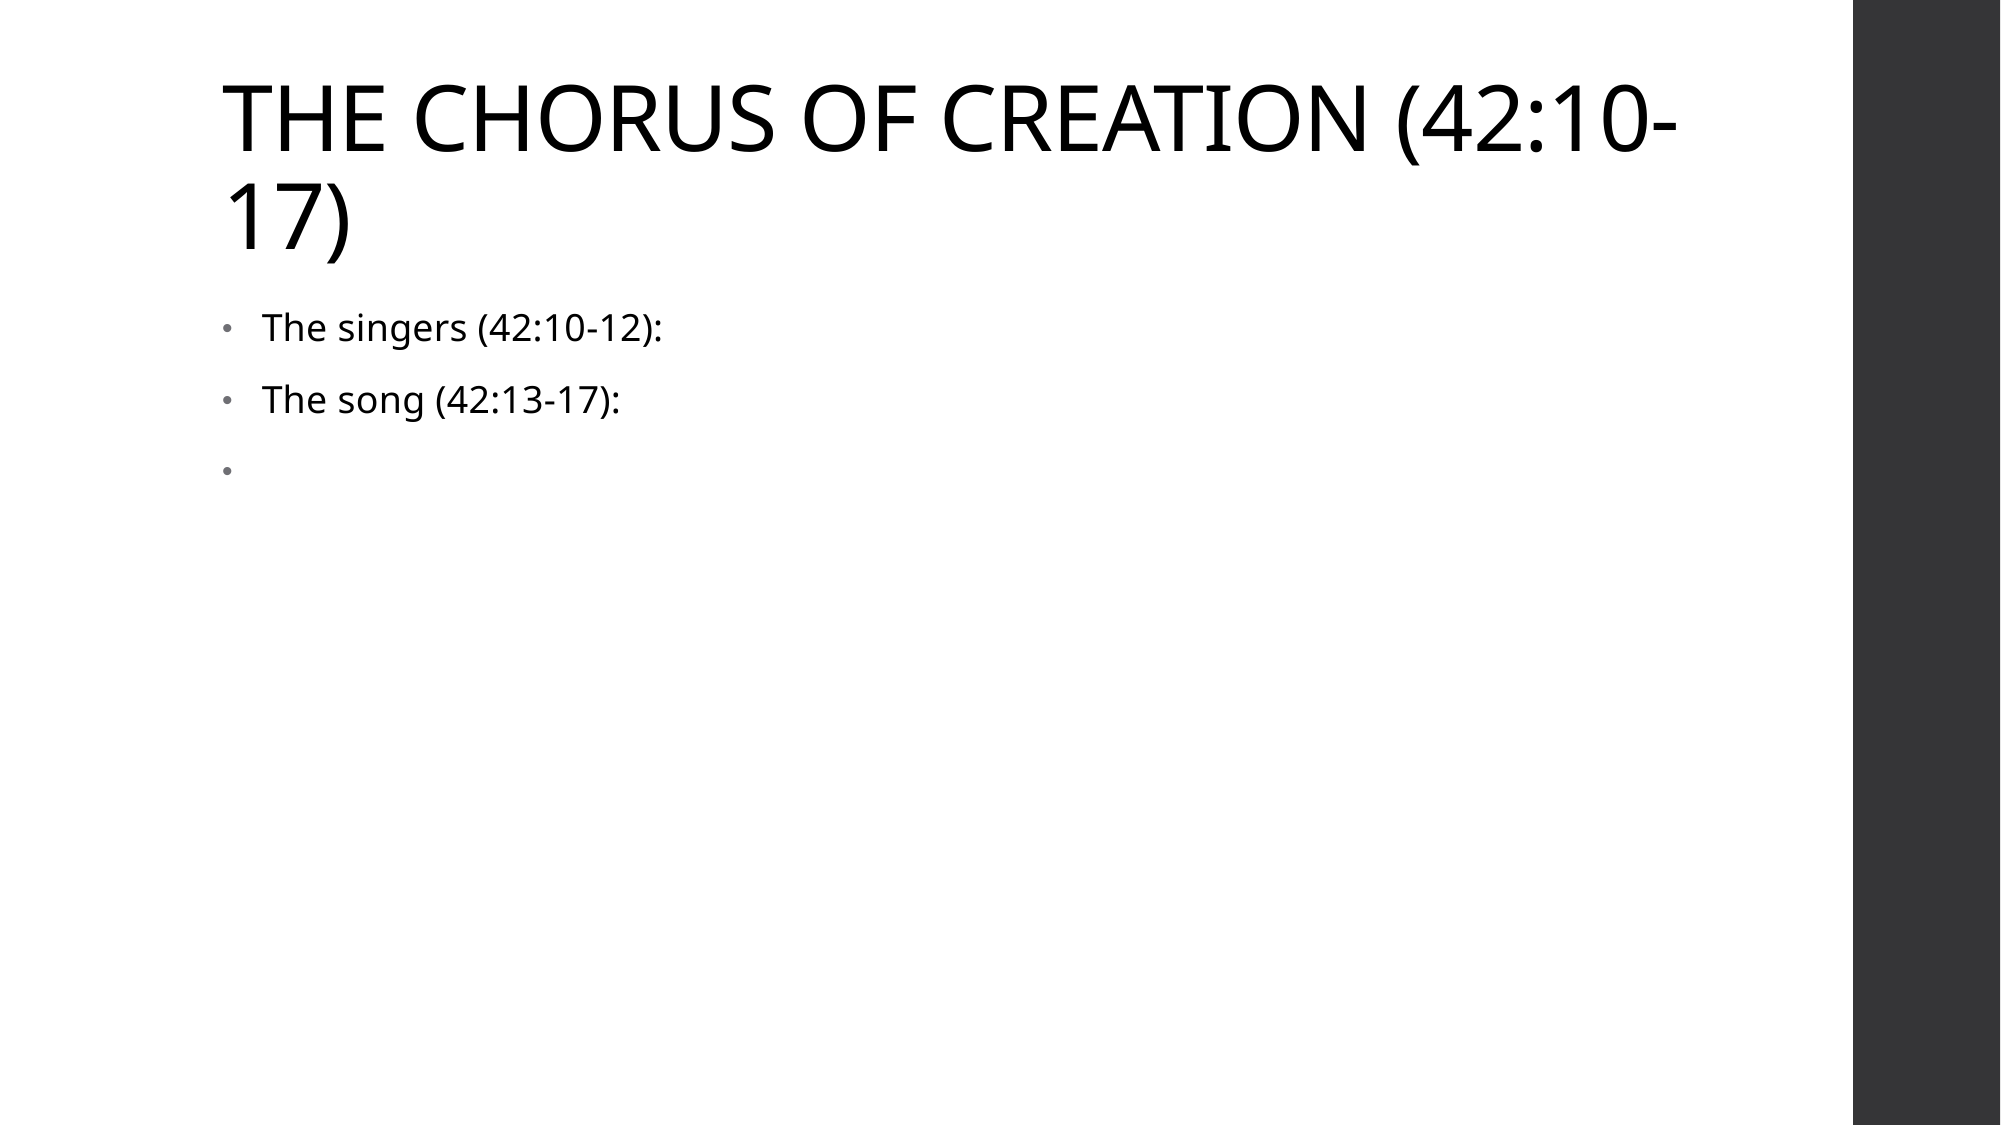

# THE CHORUS OF CREATION (42:10-17)
 The singers (42:10-12):
 The song (42:13-17):